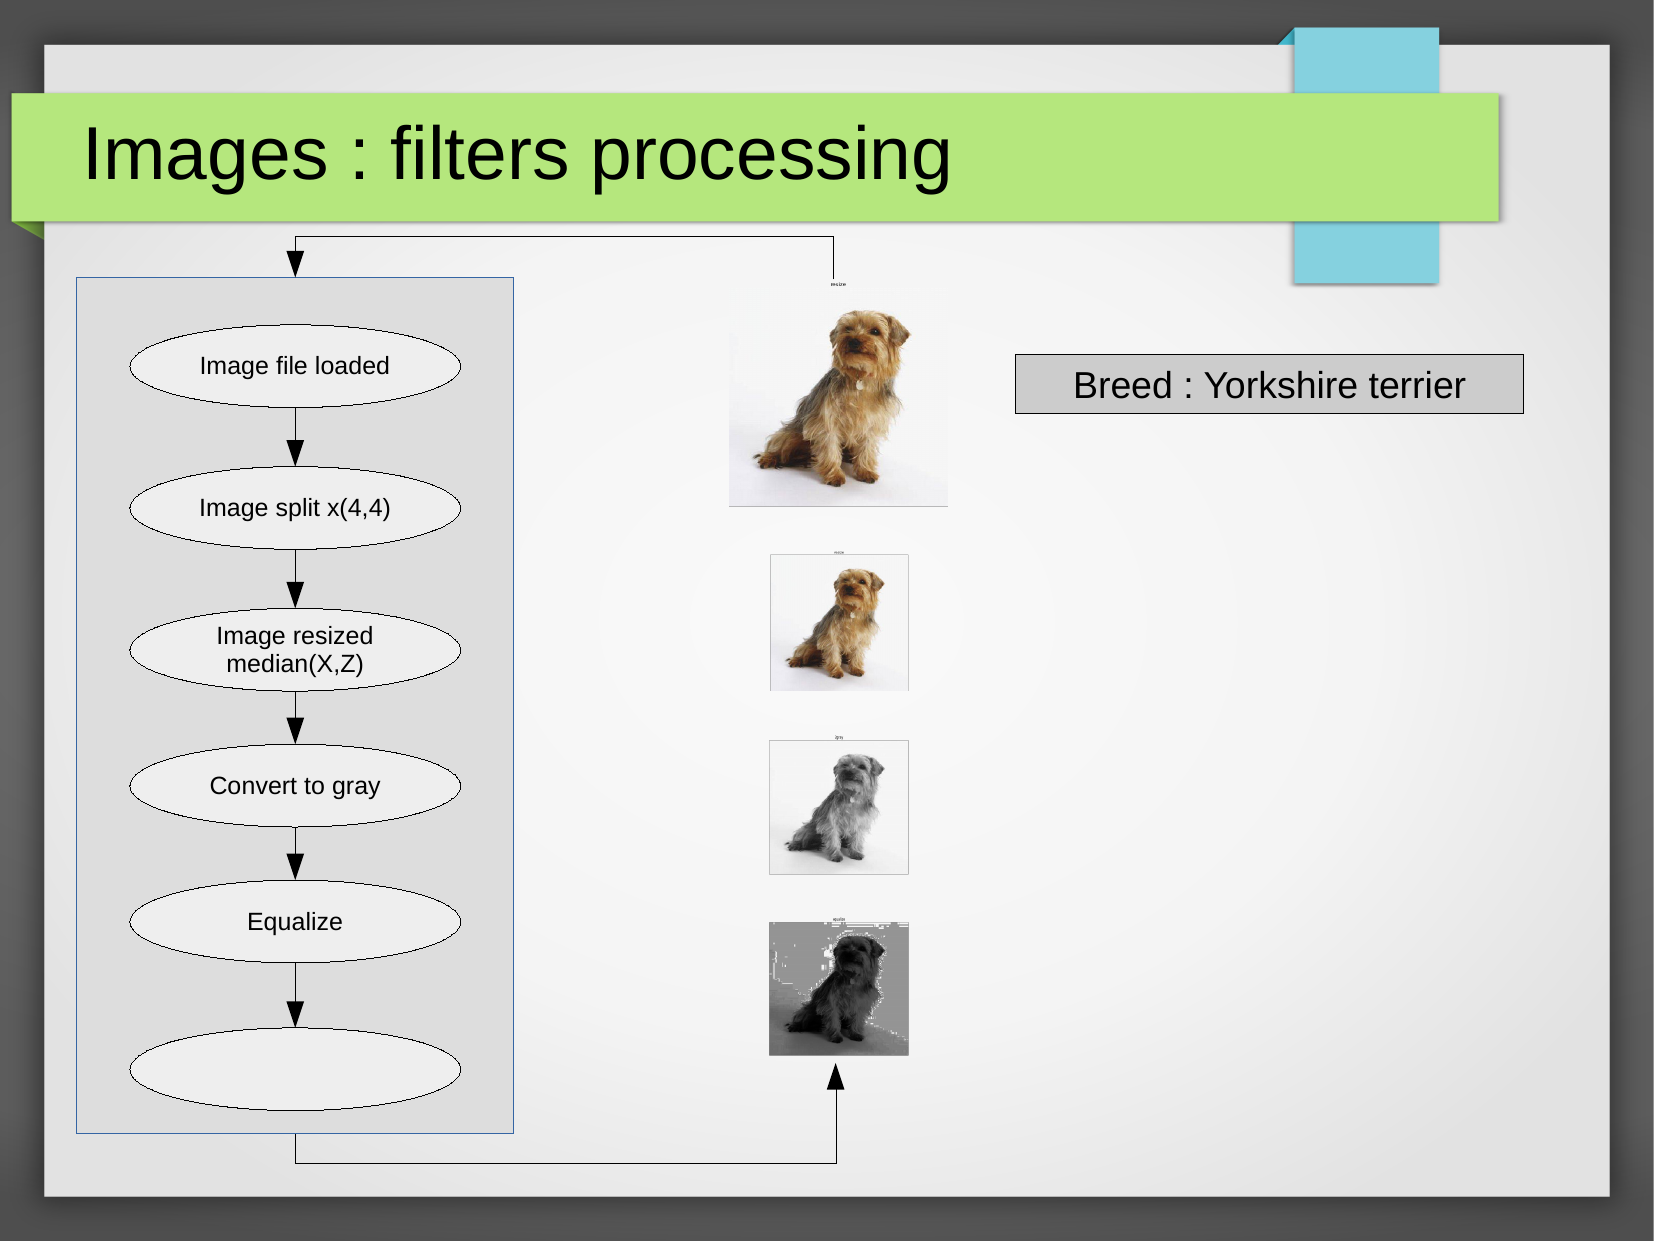

# Images : filters processing
Image file loaded
Breed : Yorkshire terrier
Image split x(4,4)
Image resized
median(X,Z)
Convert to gray
Equalize